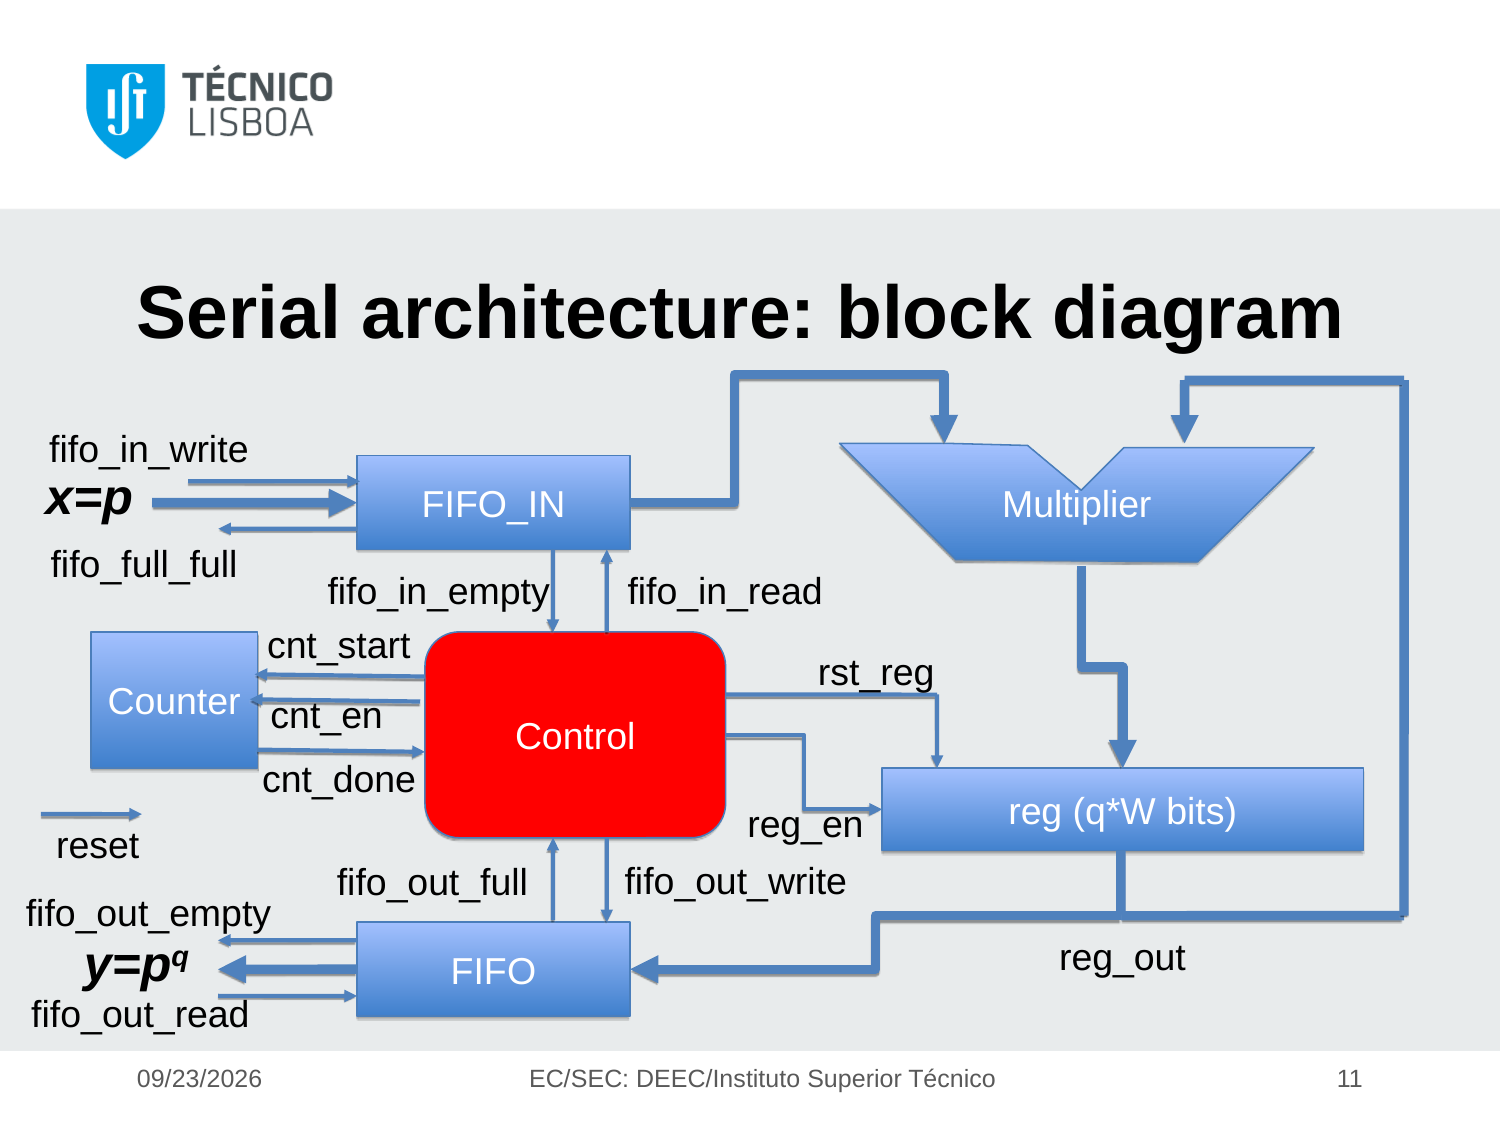

# Serial architecture: block diagram
fifo_in_write
Multiplier
FIFO_IN
x=p
fifo_full_full
fifo_in_empty
fifo_in_read
cnt_start
Counter
Control
rst_reg
cnt_en
cnt_done
reg (q*W bits)
reg_en
reset
fifo_out_write
fifo_out_full
fifo_out_empty
FIFO
y=pq
reg_out
fifo_out_read
EC/SEC: DEEC/Instituto Superior Técnico